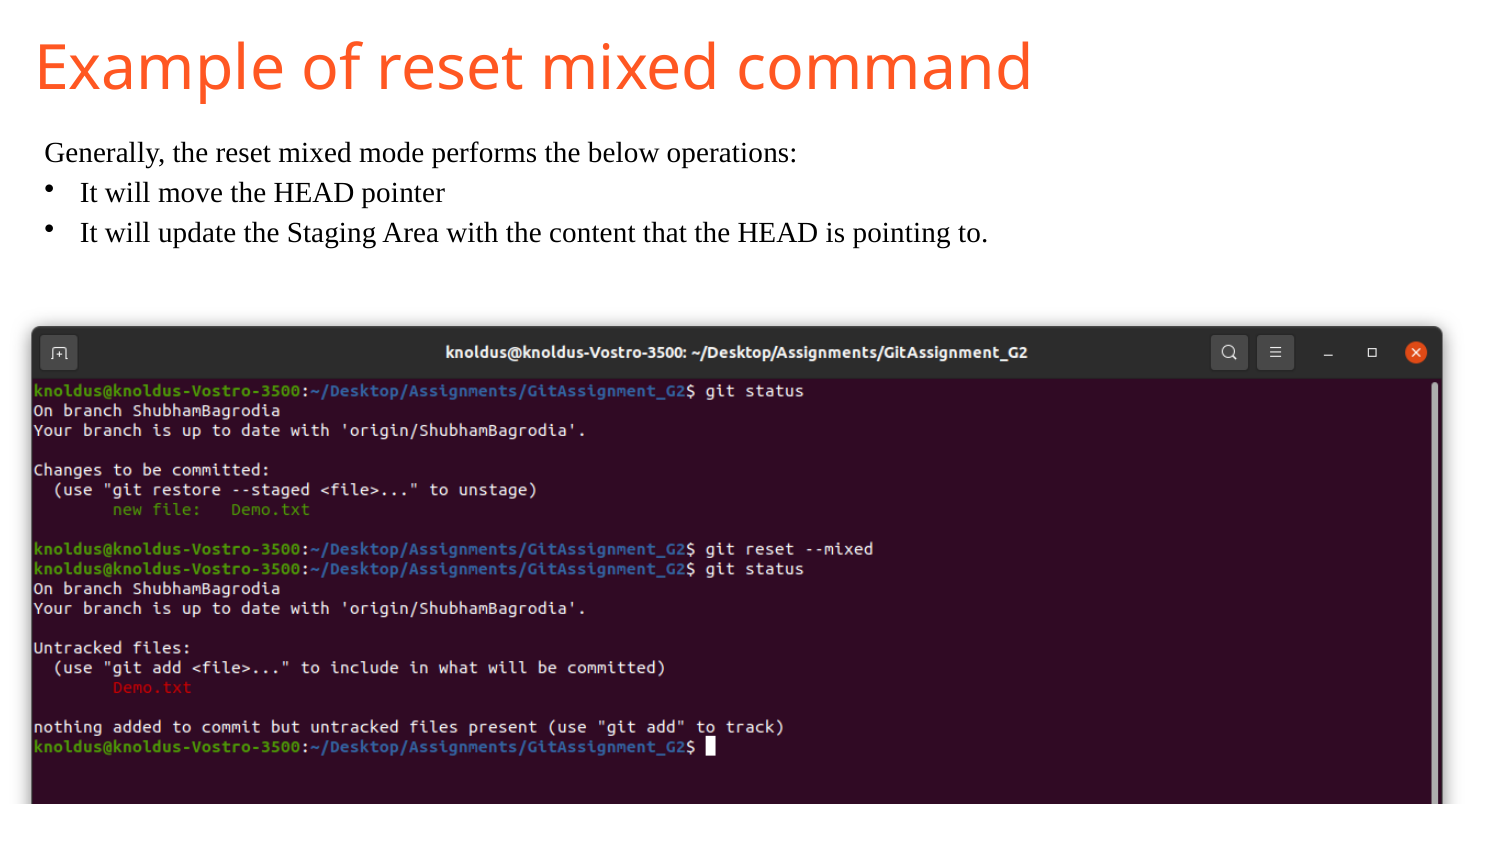

Example of reset mixed command
Generally, the reset mixed mode performs the below operations:
It will move the HEAD pointer
It will update the Staging Area with the content that the HEAD is pointing to.